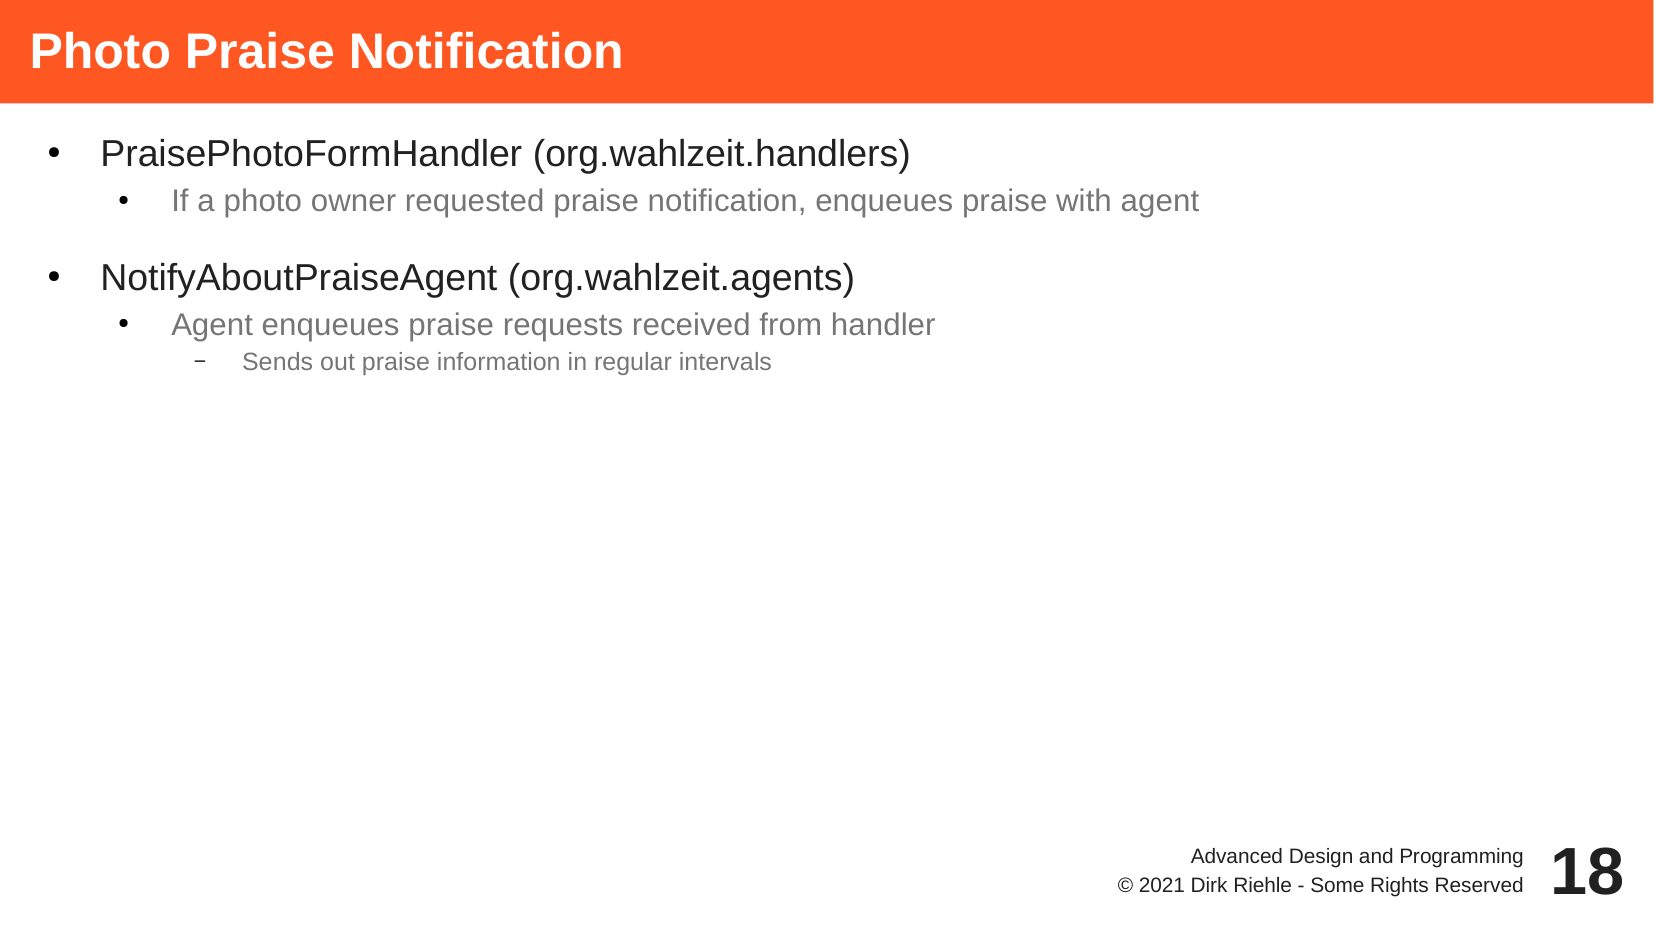

# Photo Praise Notification
PraisePhotoFormHandler (org.wahlzeit.handlers)
If a photo owner requested praise notification, enqueues praise with agent
NotifyAboutPraiseAgent (org.wahlzeit.agents)
Agent enqueues praise requests received from handler
Sends out praise information in regular intervals
Advanced Design and Programming
18
© 2021 Dirk Riehle - Some Rights Reserved